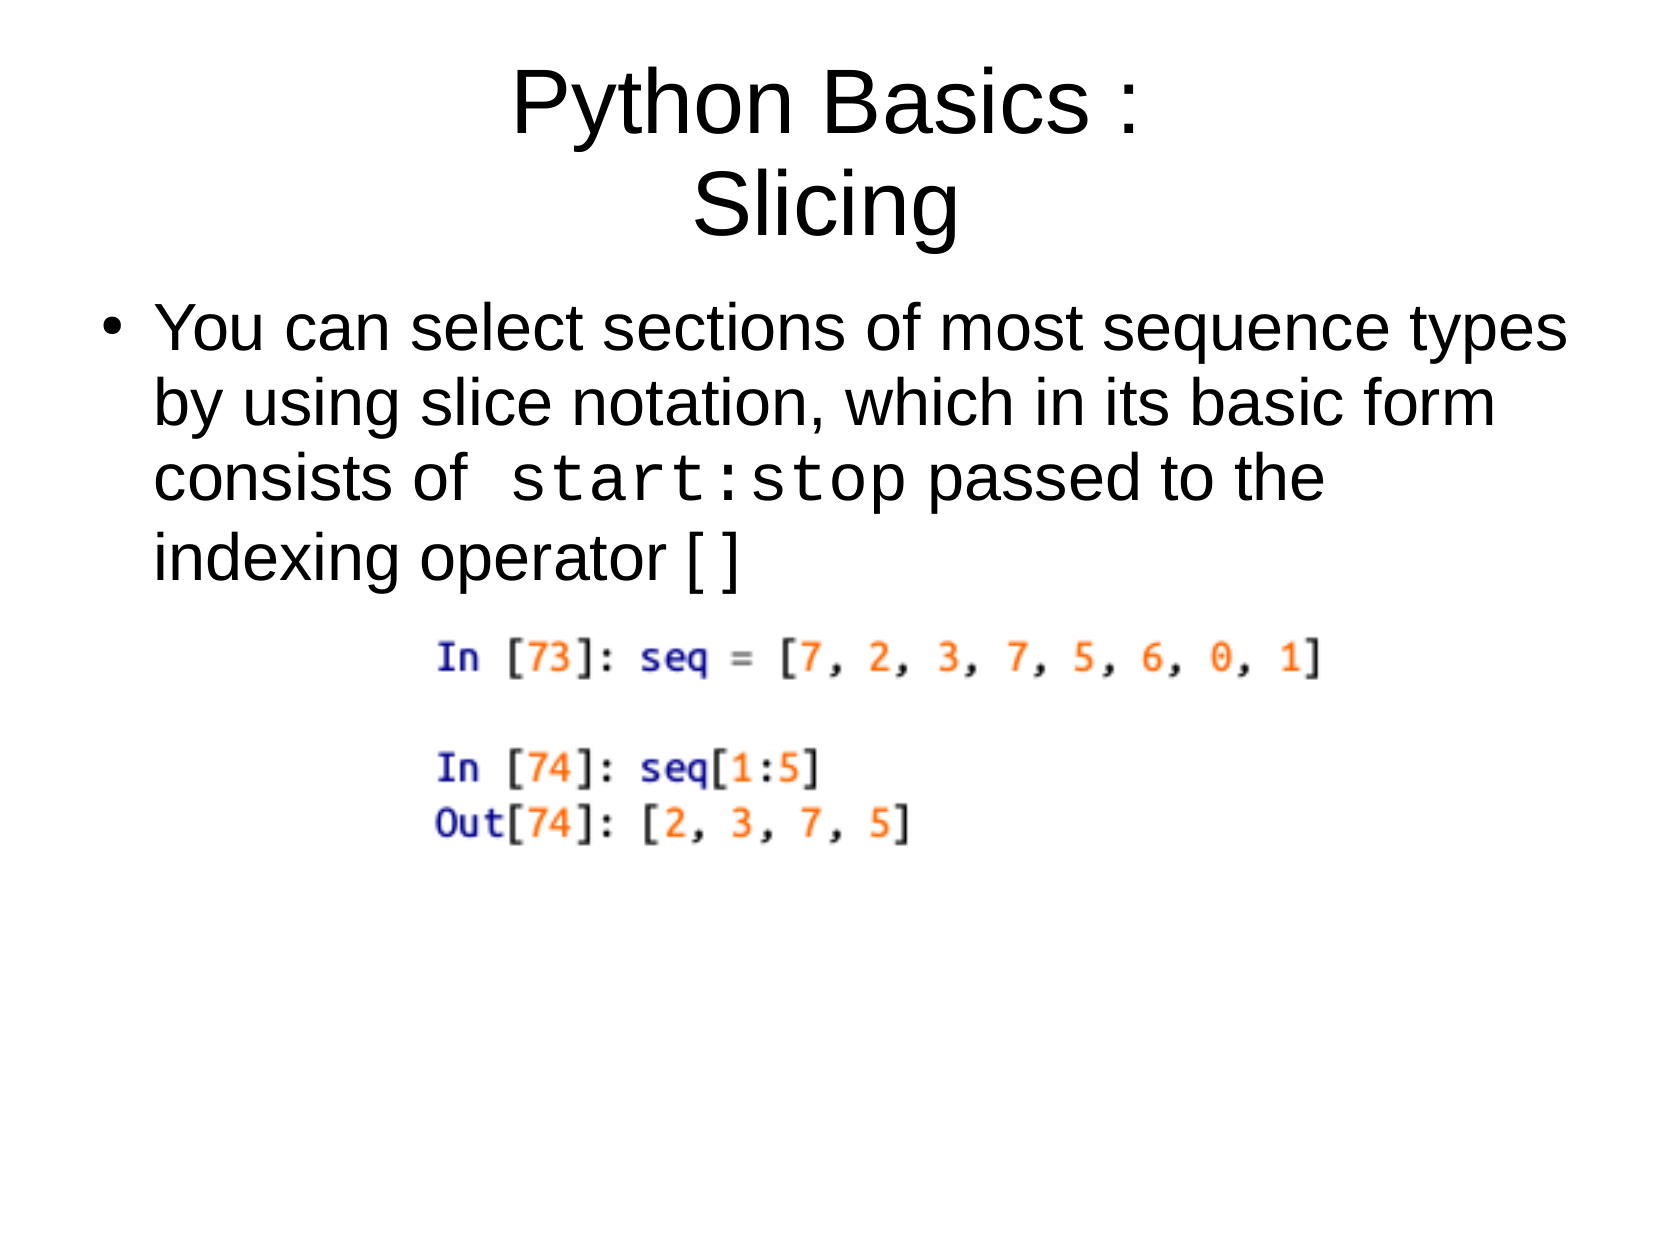

# Python Basics : Slicing
You can select sections of most sequence types by using slice notation, which in its basic form consists of start:stop passed to the indexing operator [ ]